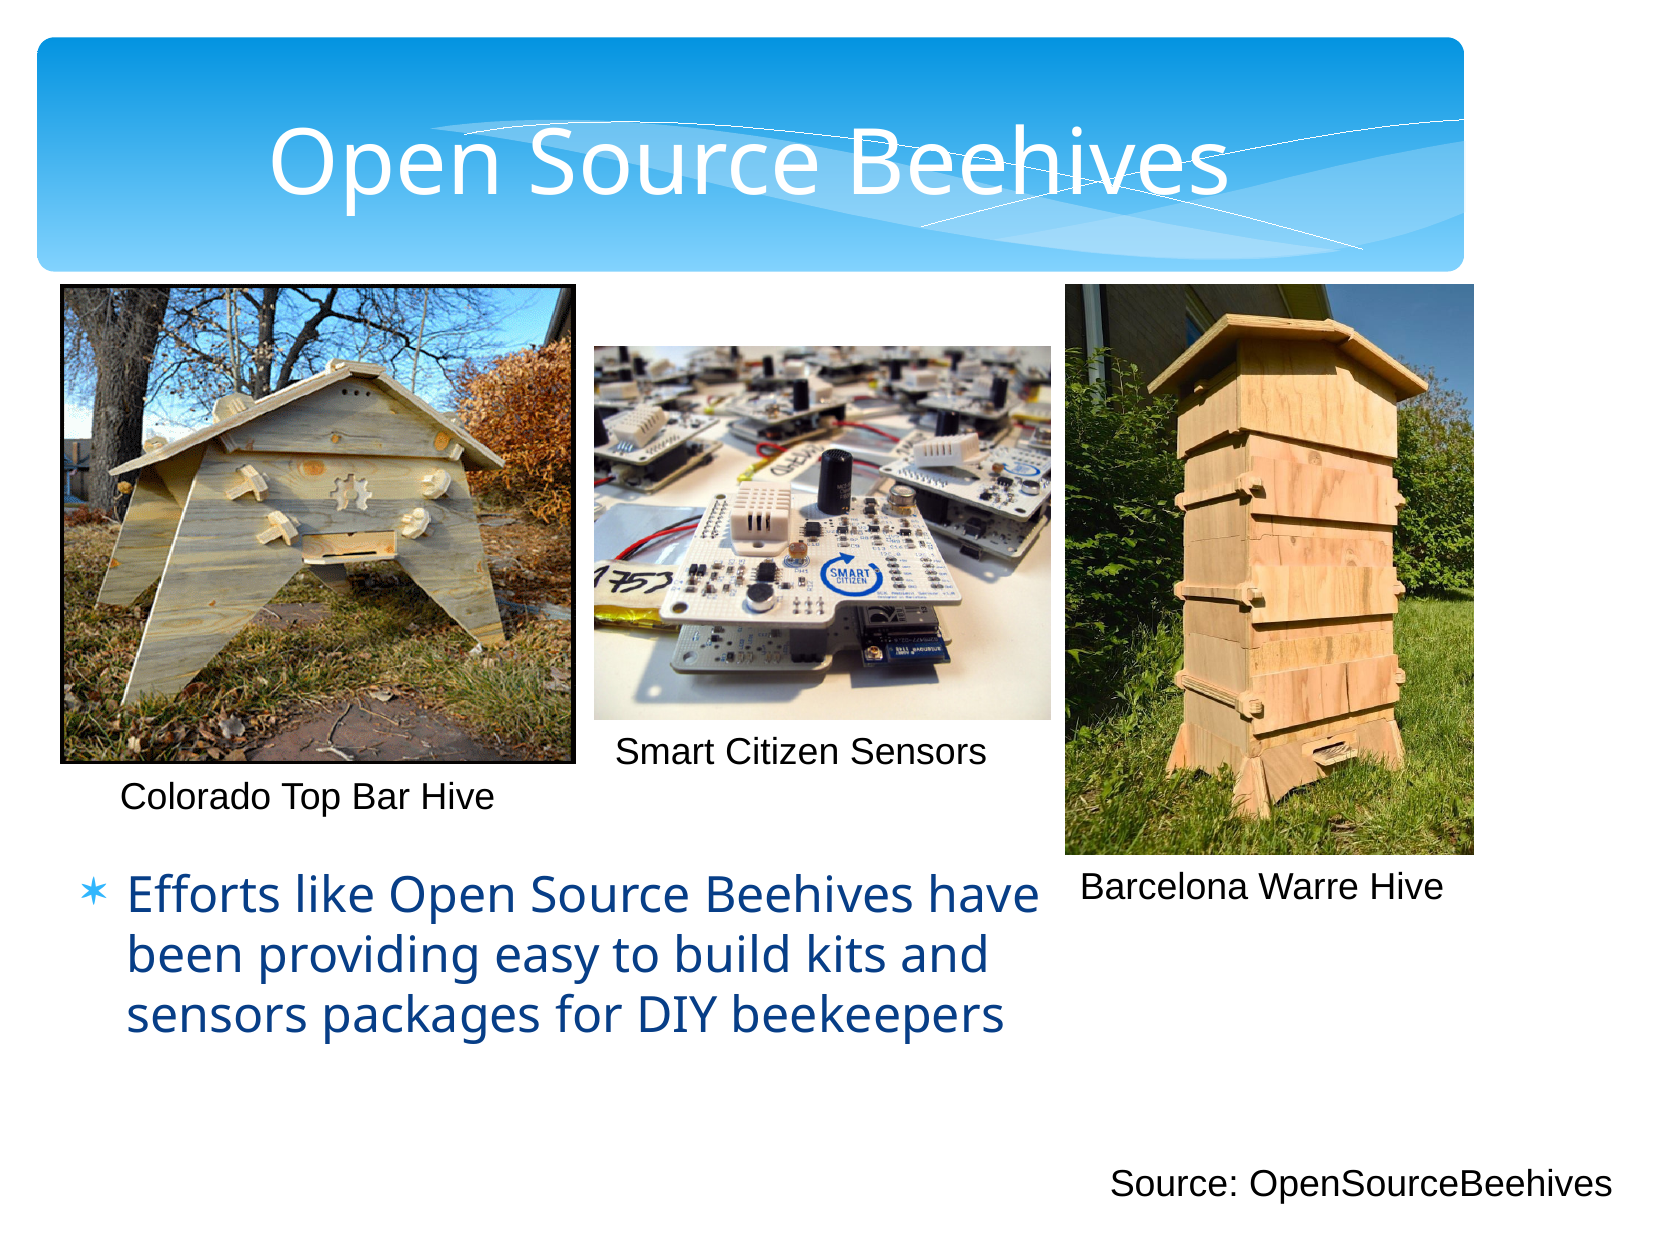

# Open Source Beehives
Smart Citizen Sensors
Colorado Top Bar Hive
Efforts like Open Source Beehives have been providing easy to build kits and sensors packages for DIY beekeepers
Barcelona Warre Hive
Source: OpenSourceBeehives